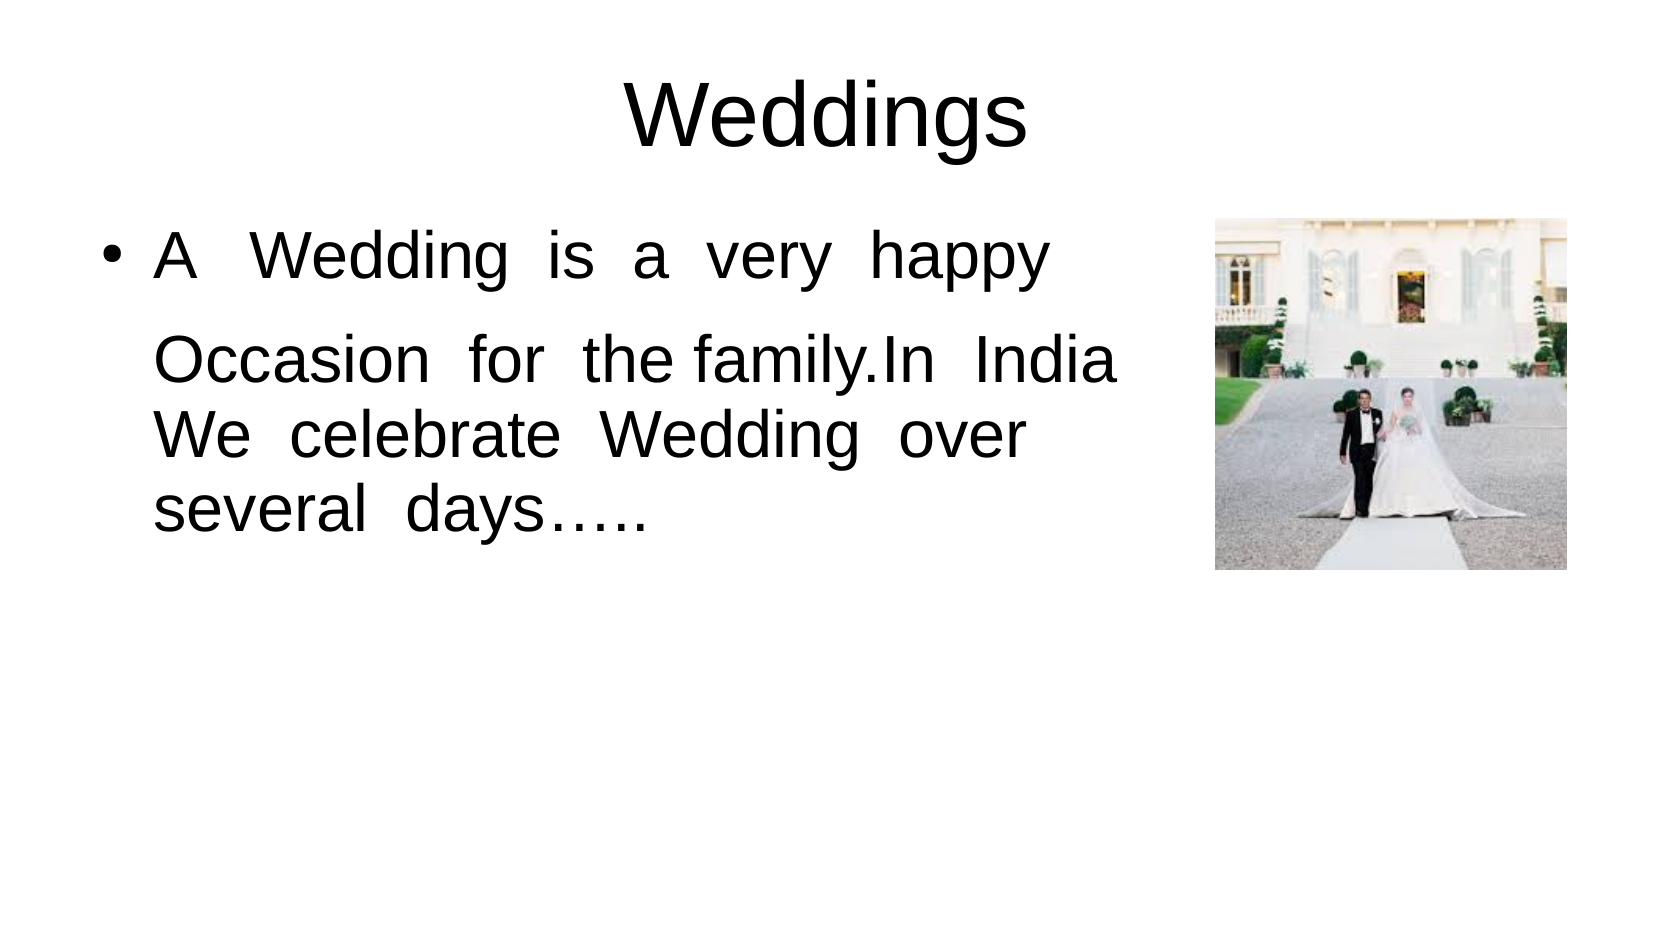

# Weddings
A Wedding is a very happy
Occasion for the family.In India We celebrate Wedding over several days…..